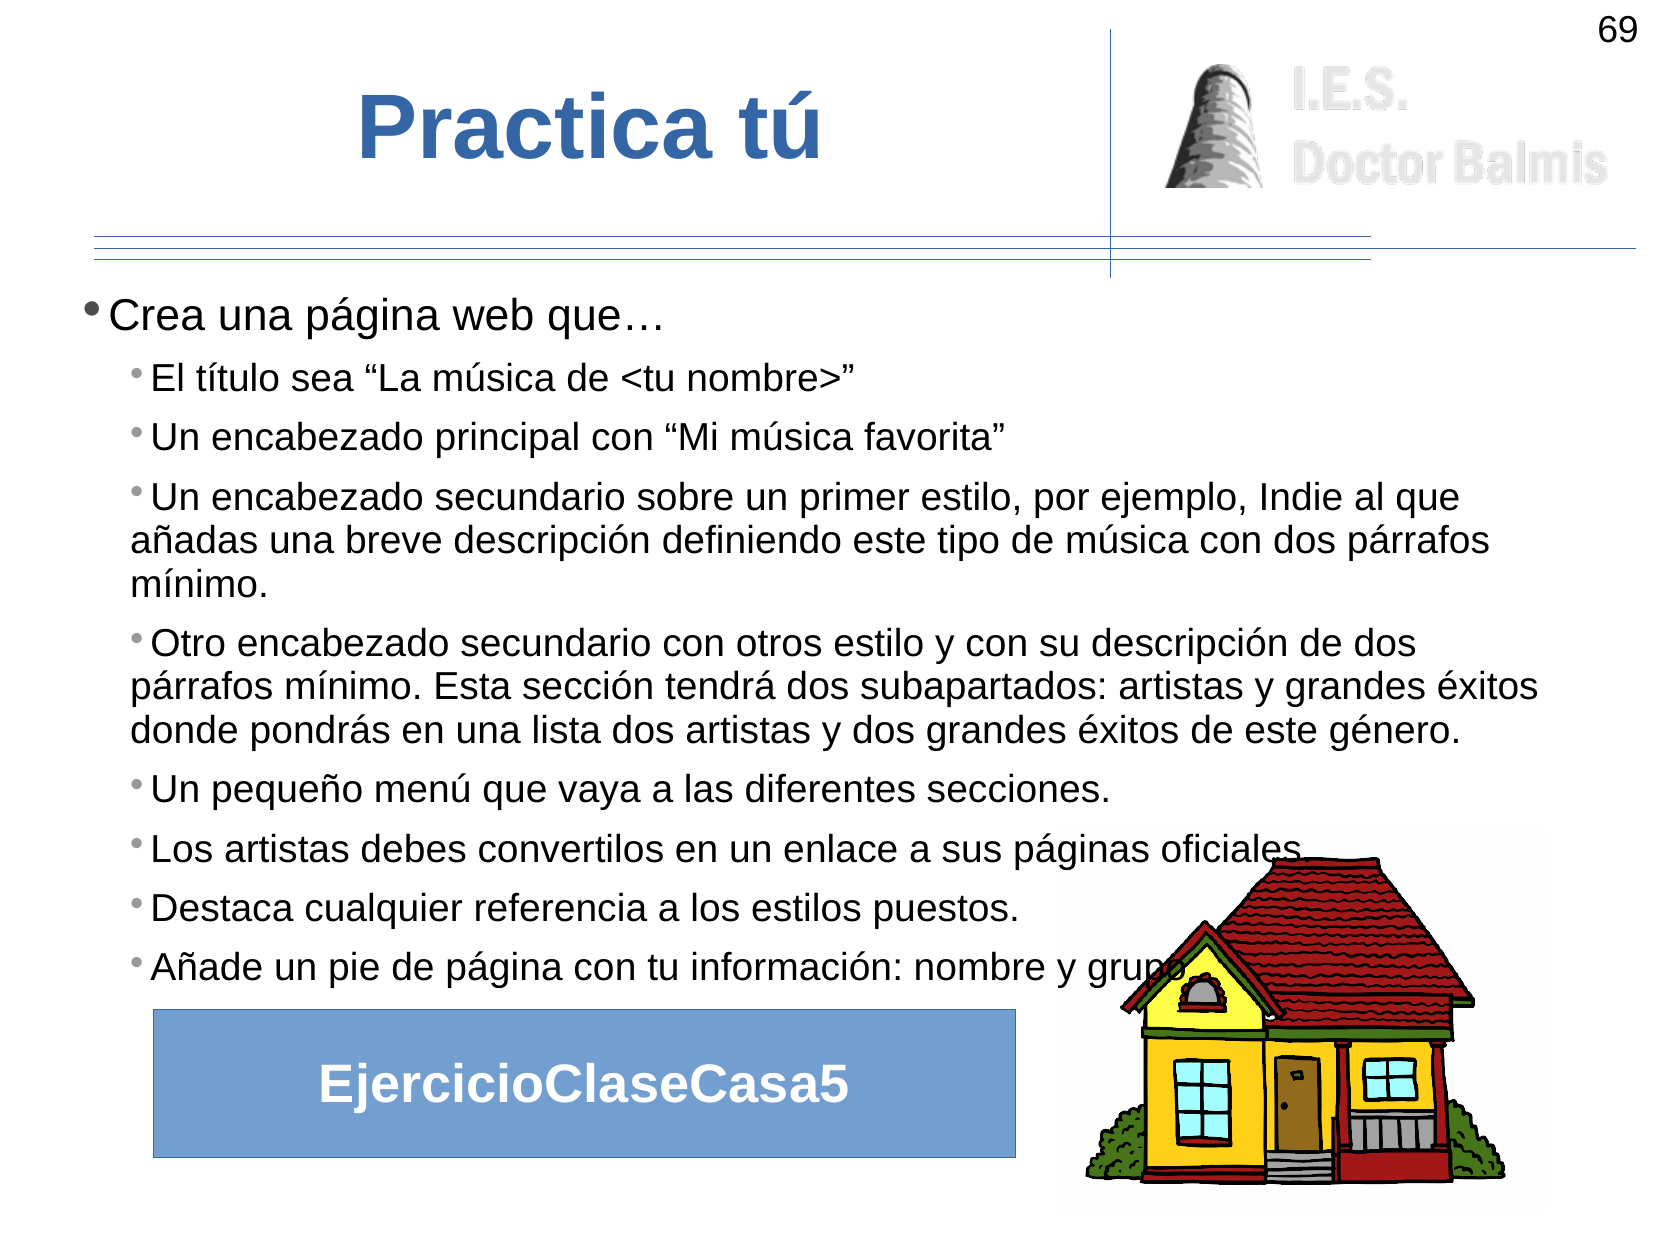

# Practica tú
 Crea una página web que…
 El título sea “La música de <tu nombre>”
 Un encabezado principal con “Mi música favorita”
 Un encabezado secundario sobre un primer estilo, por ejemplo, Indie al que añadas una breve descripción definiendo este tipo de música con dos párrafos mínimo.
 Otro encabezado secundario con otros estilo y con su descripción de dos párrafos mínimo. Esta sección tendrá dos subapartados: artistas y grandes éxitos donde pondrás en una lista dos artistas y dos grandes éxitos de este género.
 Un pequeño menú que vaya a las diferentes secciones.
 Los artistas debes convertilos en un enlace a sus páginas oficiales.
 Destaca cualquier referencia a los estilos puestos.
 Añade un pie de página con tu información: nombre y grupo
EjercicioClaseCasa5